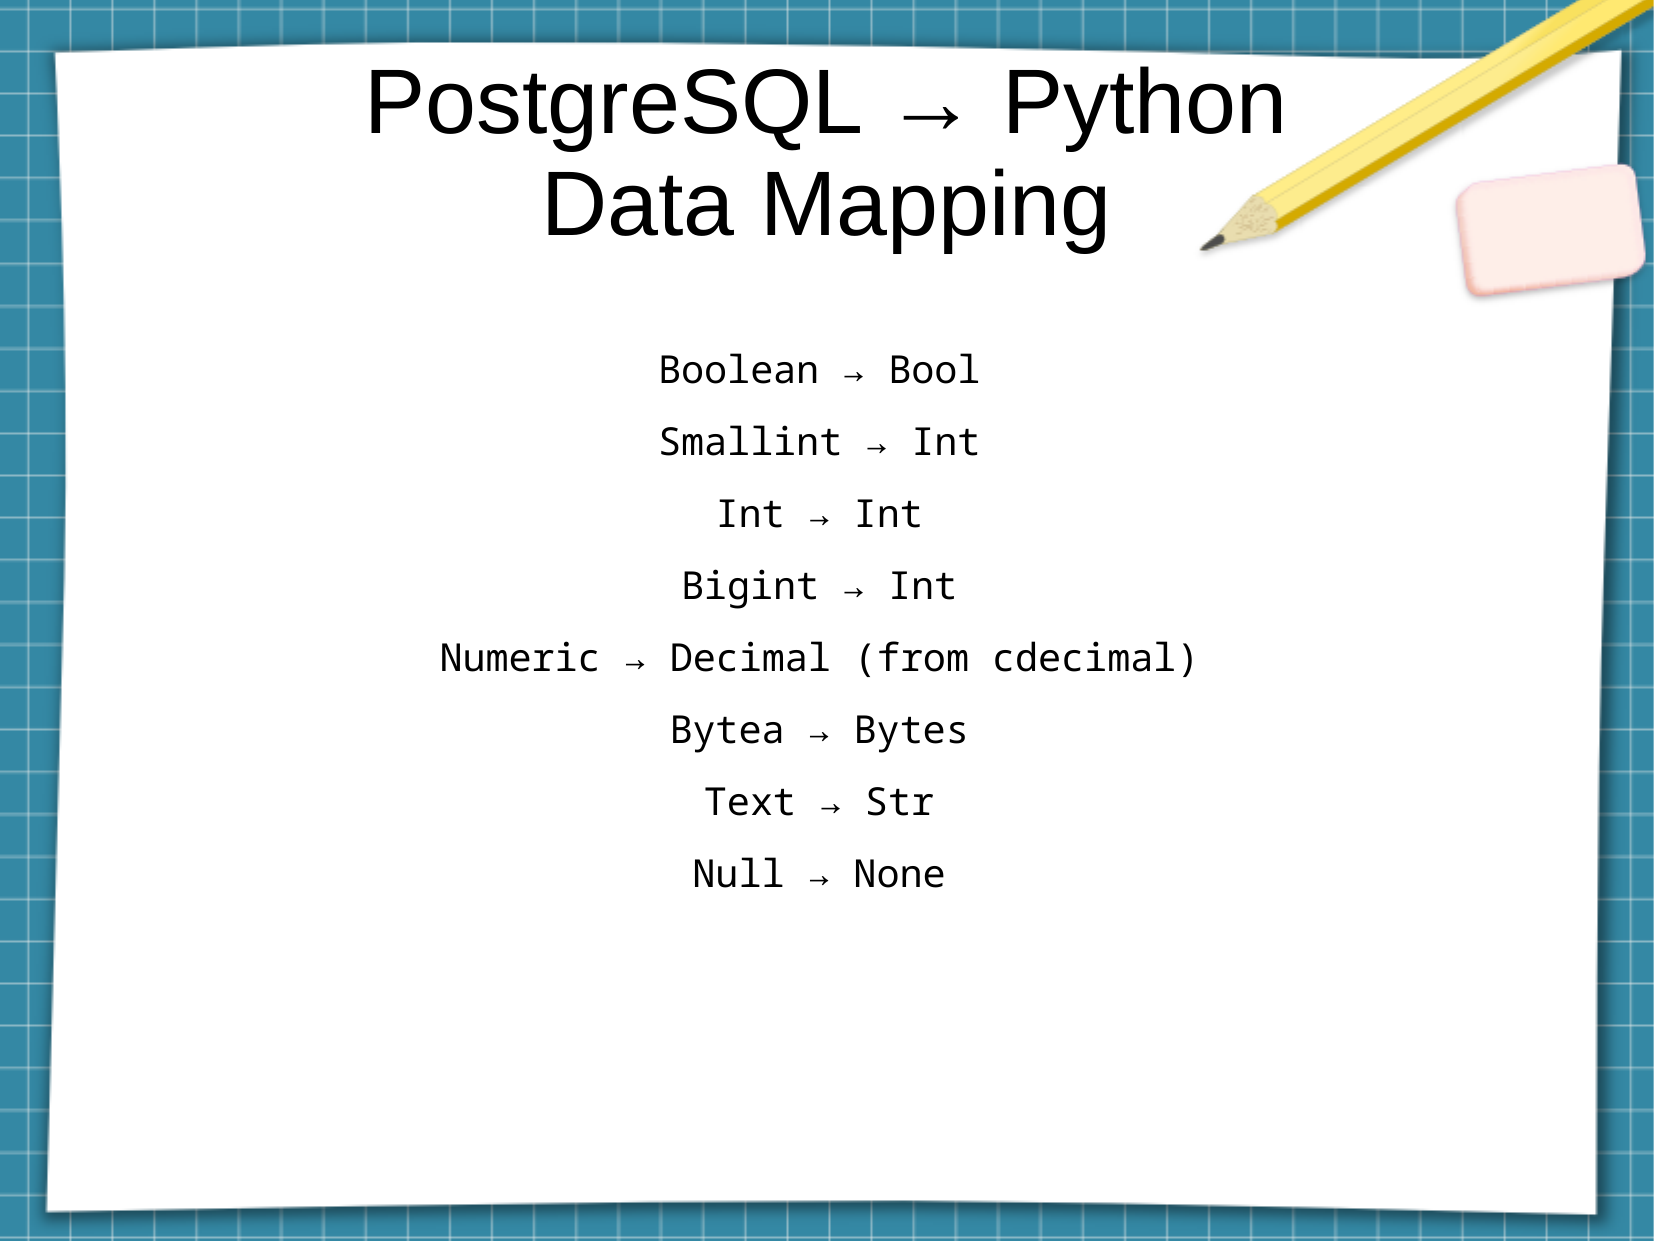

# PostgreSQL → Python Data Mapping
Boolean → Bool
Smallint → Int
Int → Int
Bigint → Int
Numeric → Decimal (from cdecimal)
Bytea → Bytes
Text → Str
Null → None